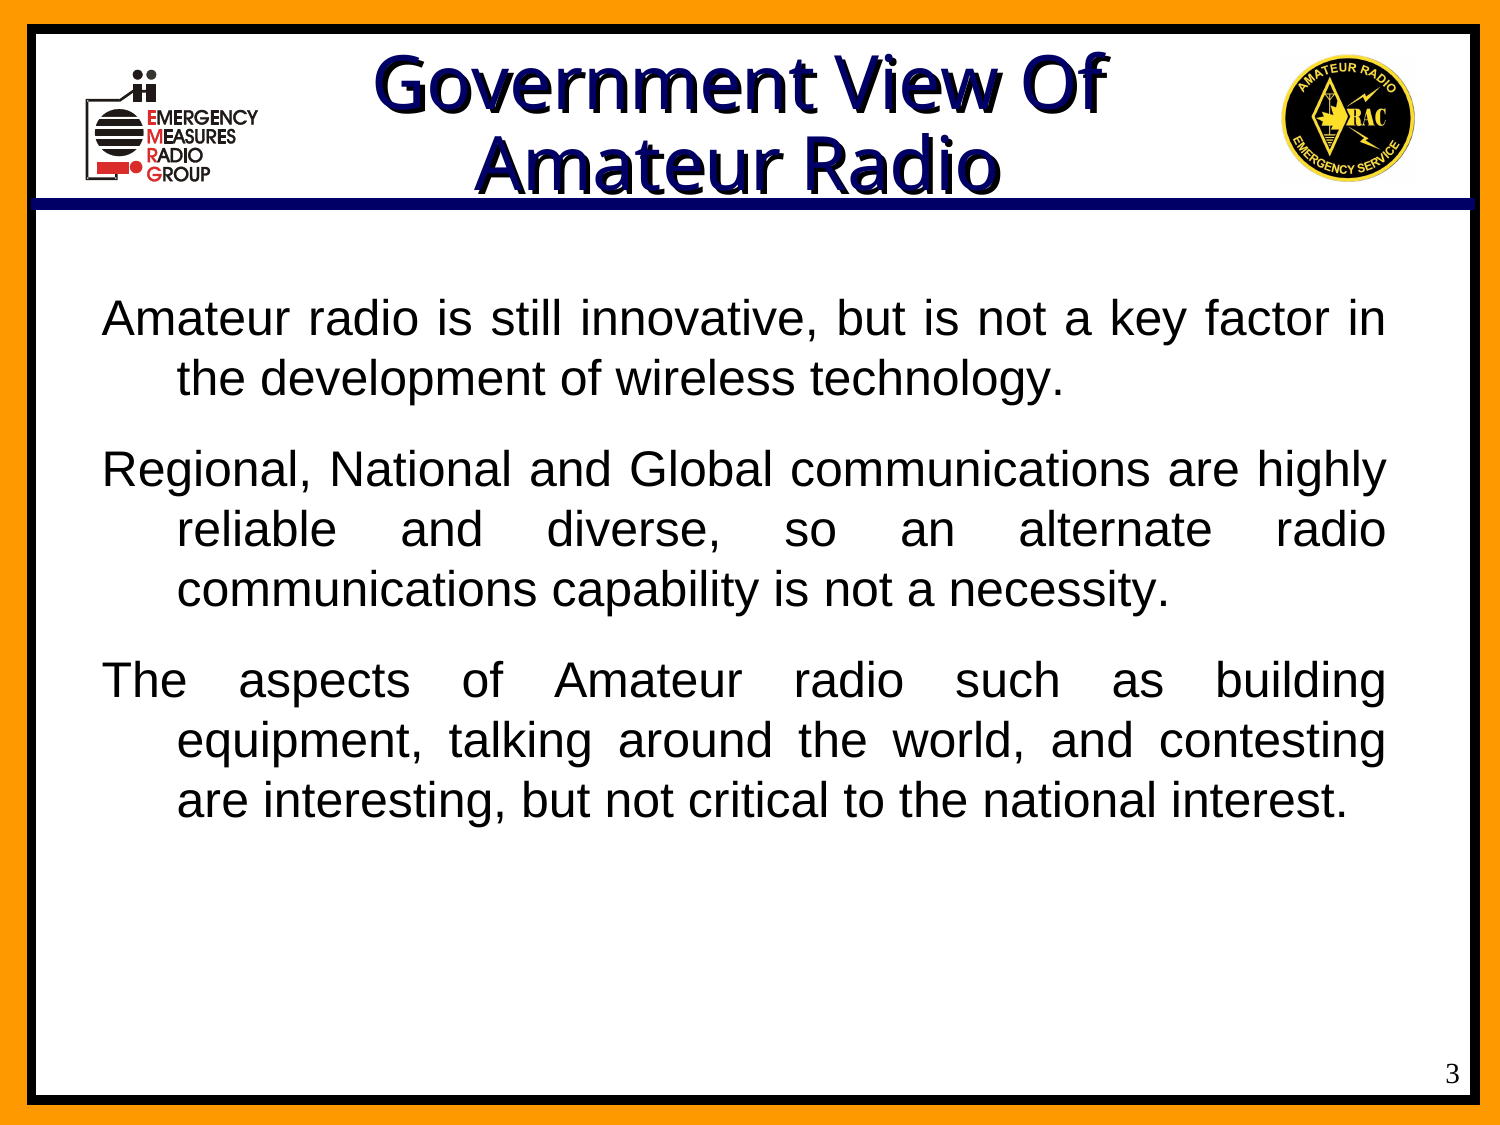

Government View Of Amateur Radio
Amateur radio is still innovative, but is not a key factor in the development of wireless technology.
Regional, National and Global communications are highly reliable and diverse, so an alternate radio communications capability is not a necessity.
The aspects of Amateur radio such as building equipment, talking around the world, and contesting are interesting, but not critical to the national interest.
3